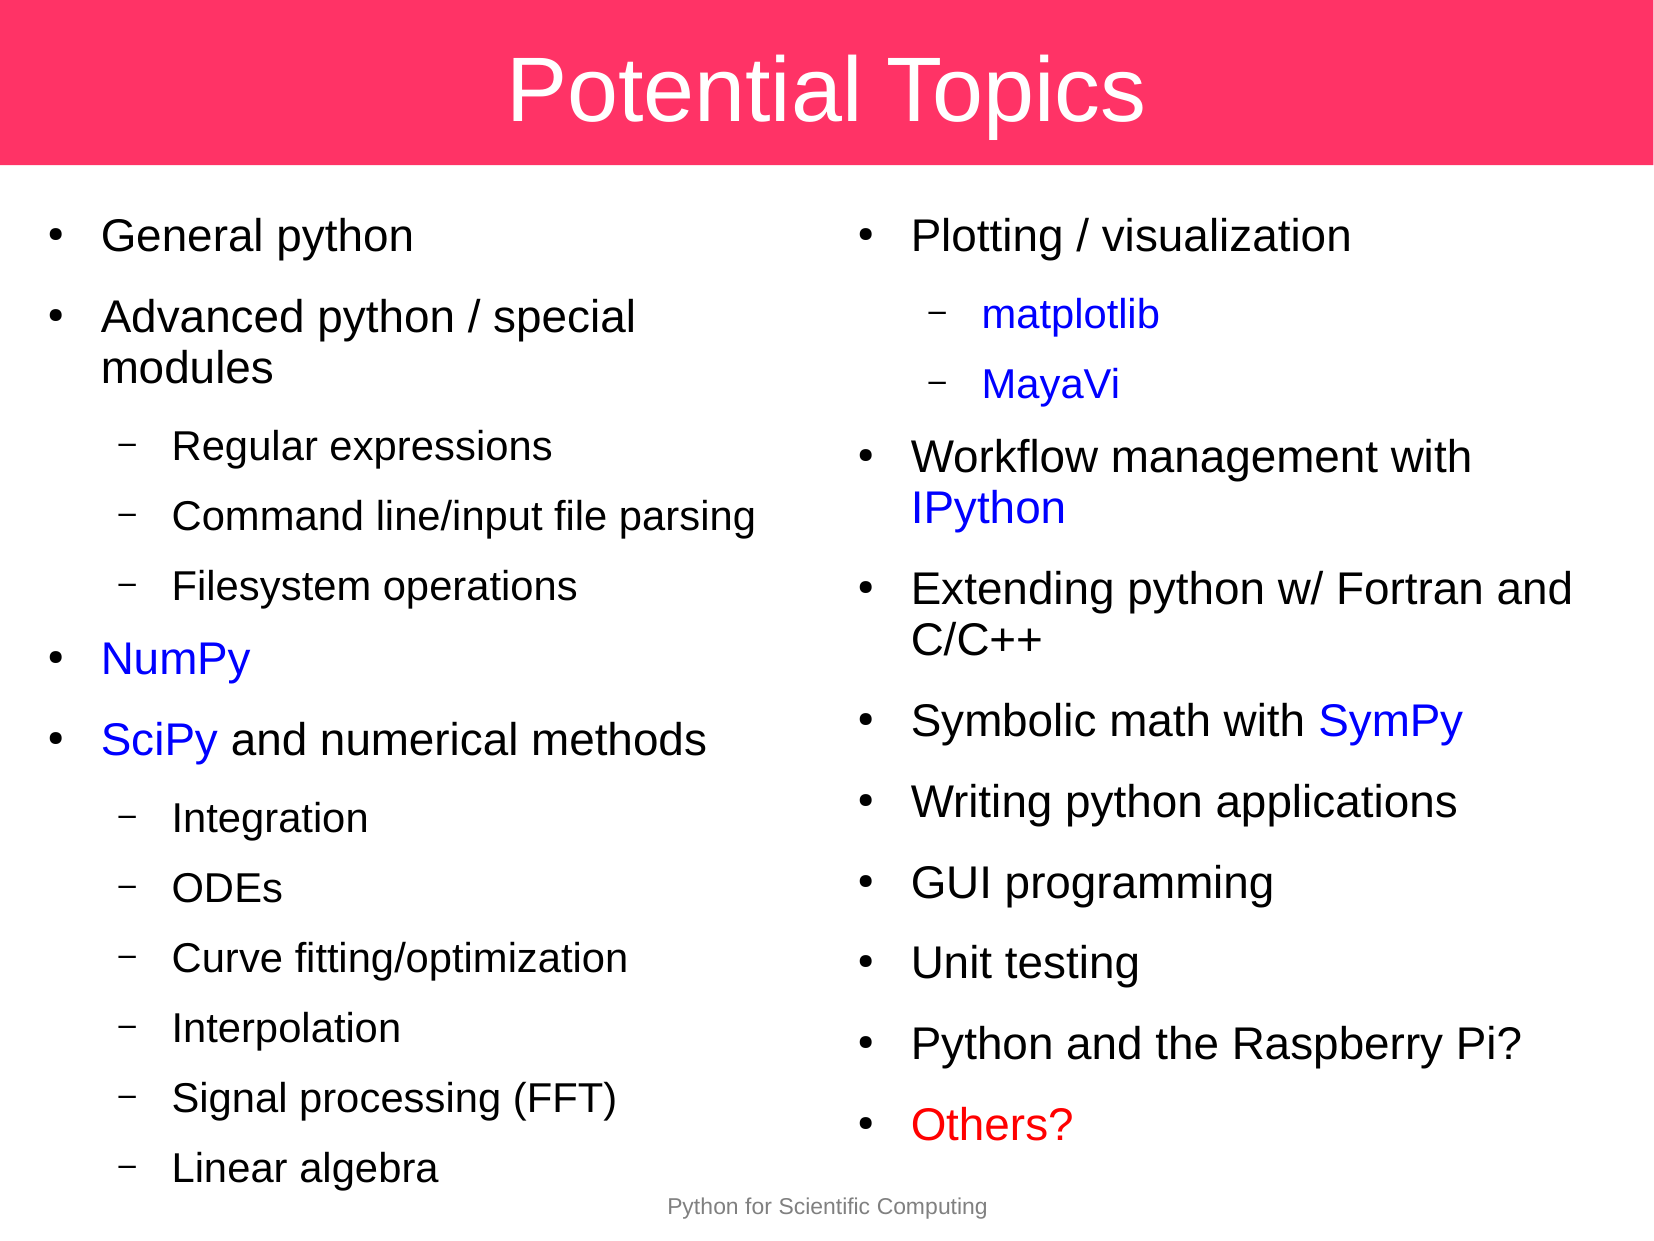

# Potential Topics
General python
Advanced python / special modules
Regular expressions
Command line/input file parsing
Filesystem operations
NumPy
SciPy and numerical methods
Integration
ODEs
Curve fitting/optimization
Interpolation
Signal processing (FFT)
Linear algebra
Plotting / visualization
matplotlib
MayaVi
Workflow management with IPython
Extending python w/ Fortran and C/C++
Symbolic math with SymPy
Writing python applications
GUI programming
Unit testing
Python and the Raspberry Pi?
Others?